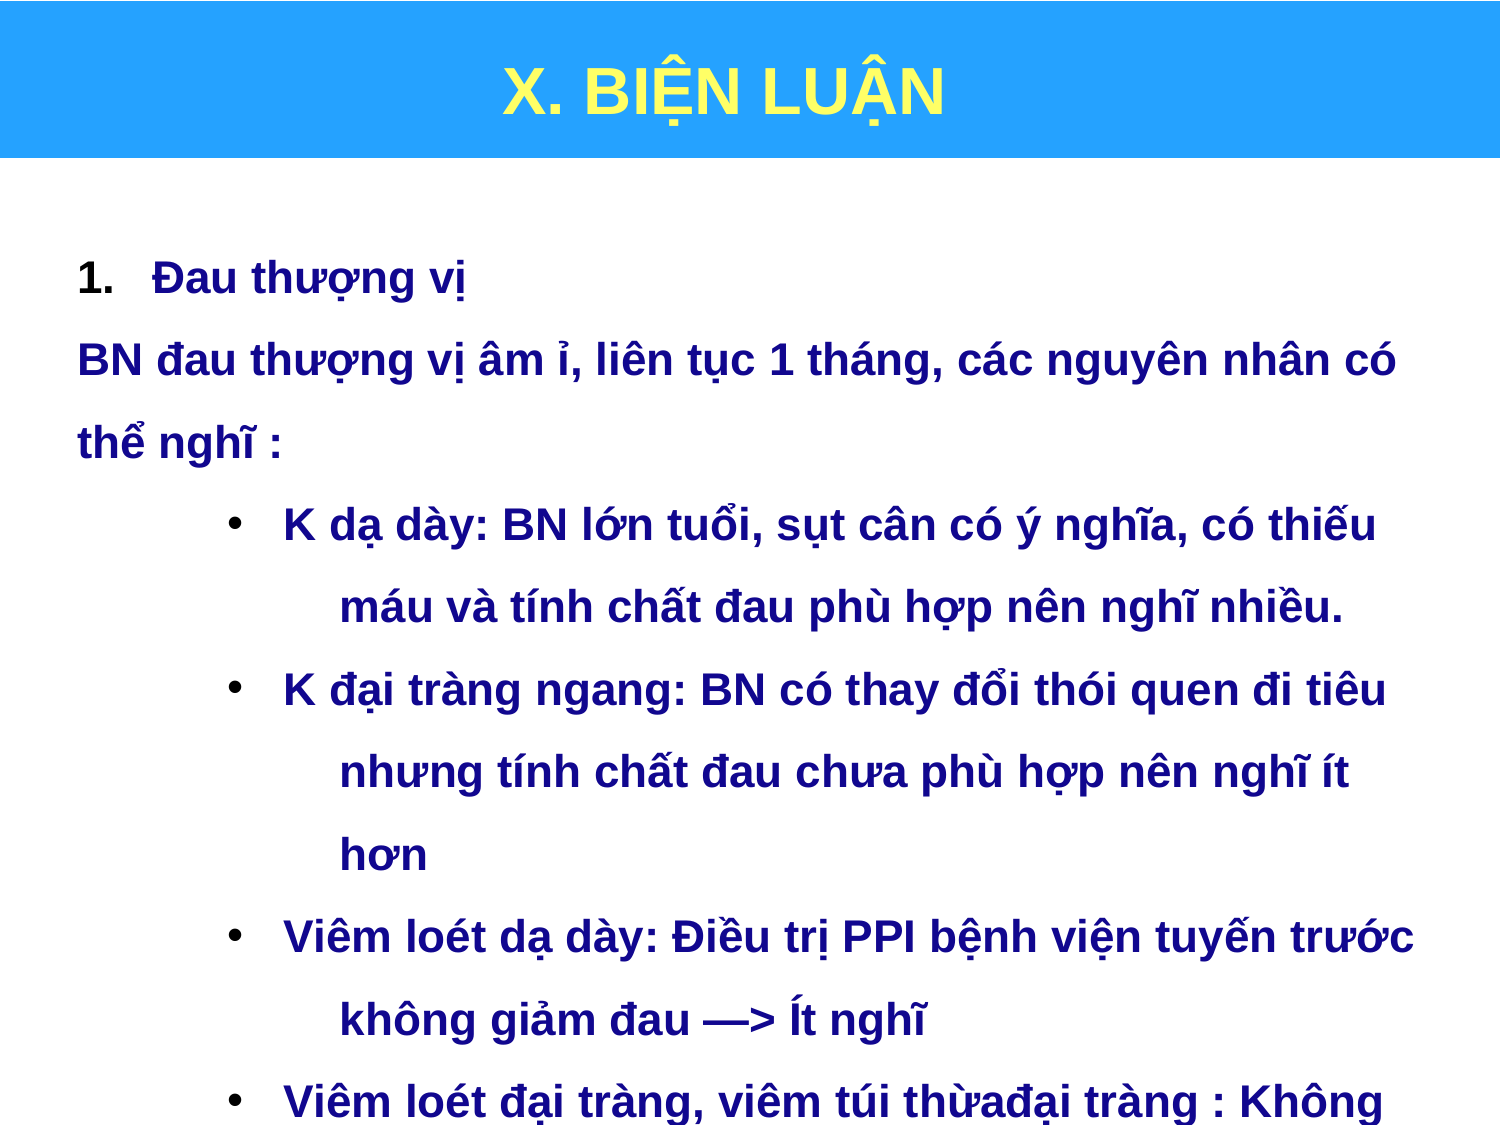

# X. BIỆN LUẬN
Đau thượng vị
BN đau thượng vị âm ỉ, liên tục 1 tháng, các nguyên nhân có thể nghĩ :
K dạ dày: BN lớn tuổi, sụt cân có ý nghĩa, có thiếu máu và tính chất đau phù hợp nên nghĩ nhiều.
K đại tràng ngang: BN có thay đổi thói quen đi tiêu nhưng tính chất đau chưa phù hợp nên nghĩ ít hơn
Viêm loét dạ dày: Điều trị PPI bệnh viện tuyến trước không giảm đau —> Ít nghĩ
Viêm loét đại tràng, viêm túi thừađại tràng : Không loại trừ